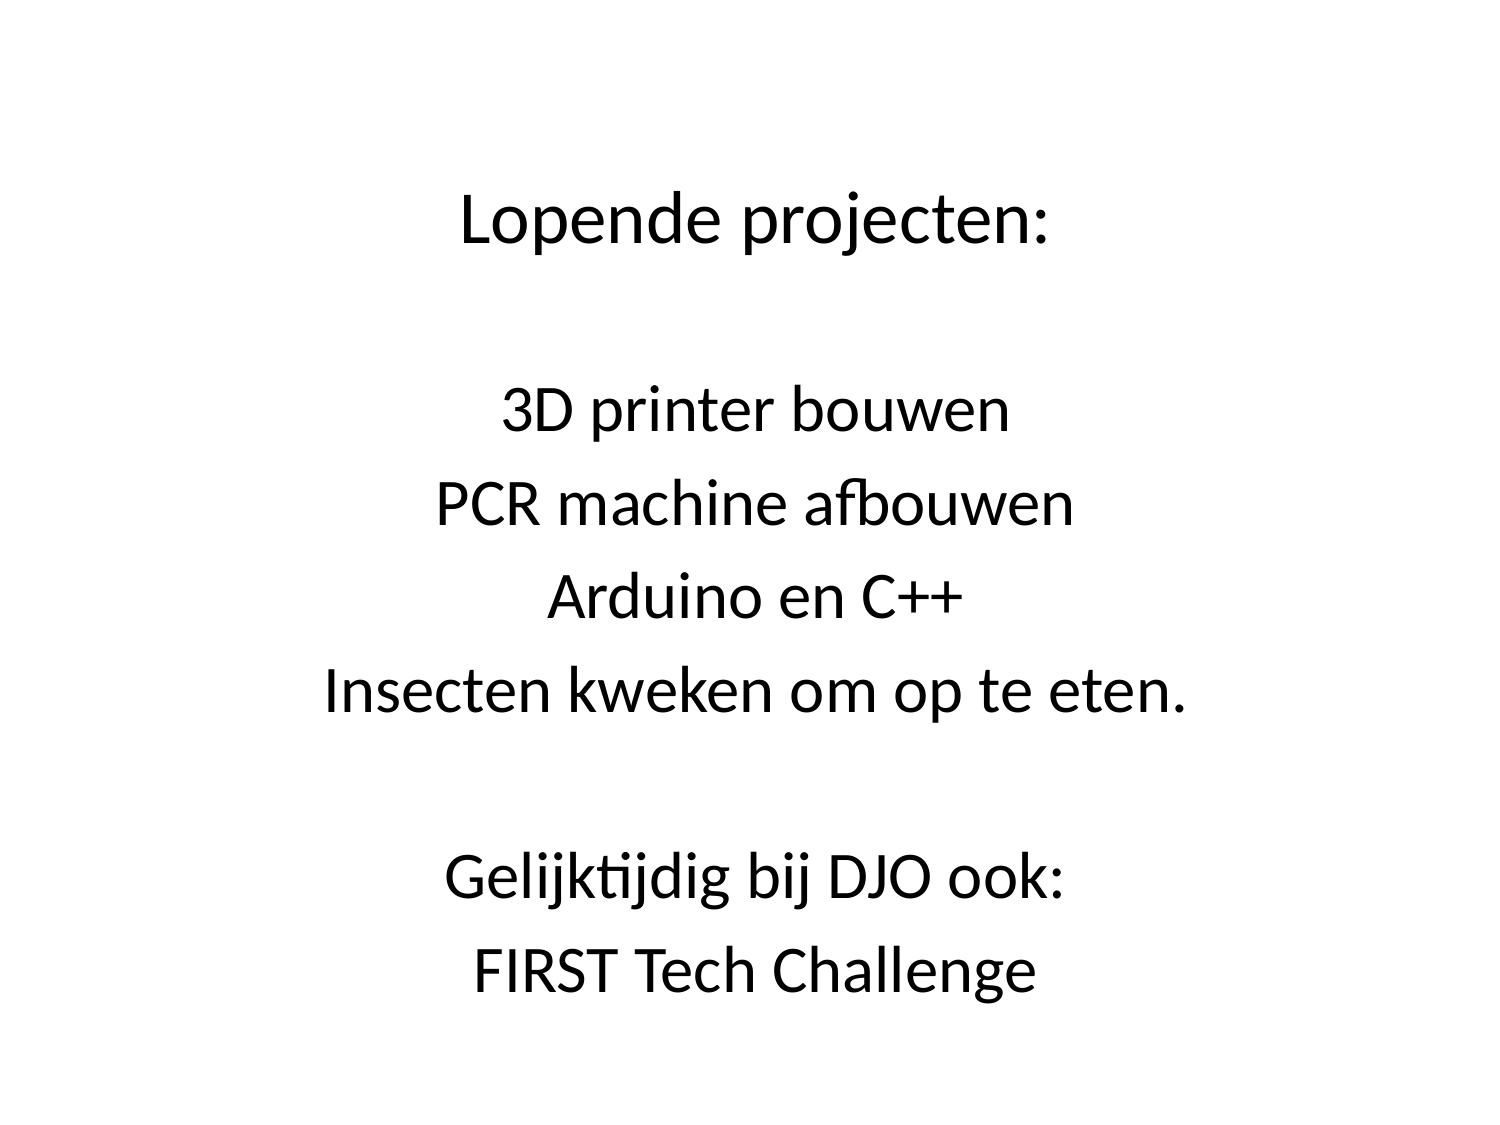

# Lopende projecten:
3D printer bouwen
PCR machine afbouwen
Arduino en C++
Insecten kweken om op te eten.
Gelijktijdig bij DJO ook:
FIRST Tech Challenge